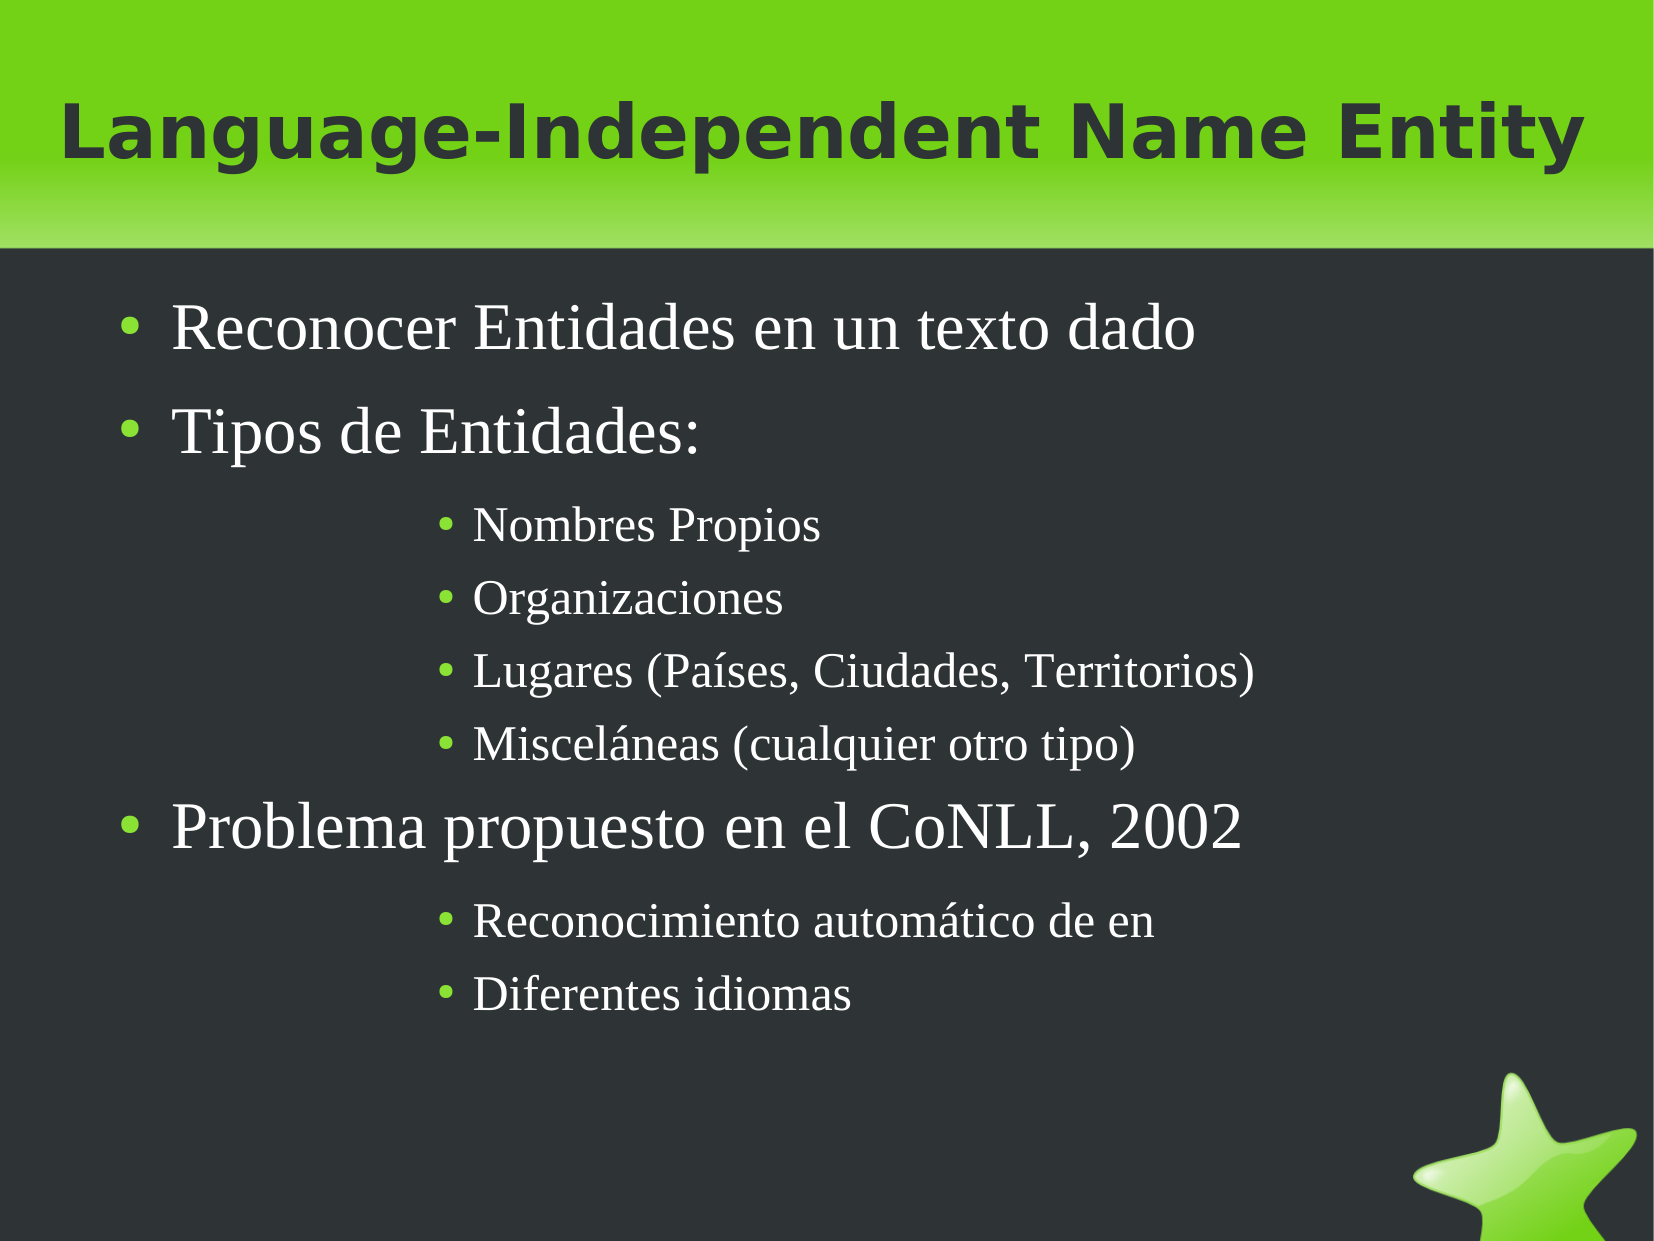

# Language-Independent Name Entity
Reconocer Entidades en un texto dado
Tipos de Entidades:
Nombres Propios
Organizaciones
Lugares (Países, Ciudades, Territorios)
Misceláneas (cualquier otro tipo)
Problema propuesto en el CoNLL, 2002
Reconocimiento automático de en
Diferentes idiomas